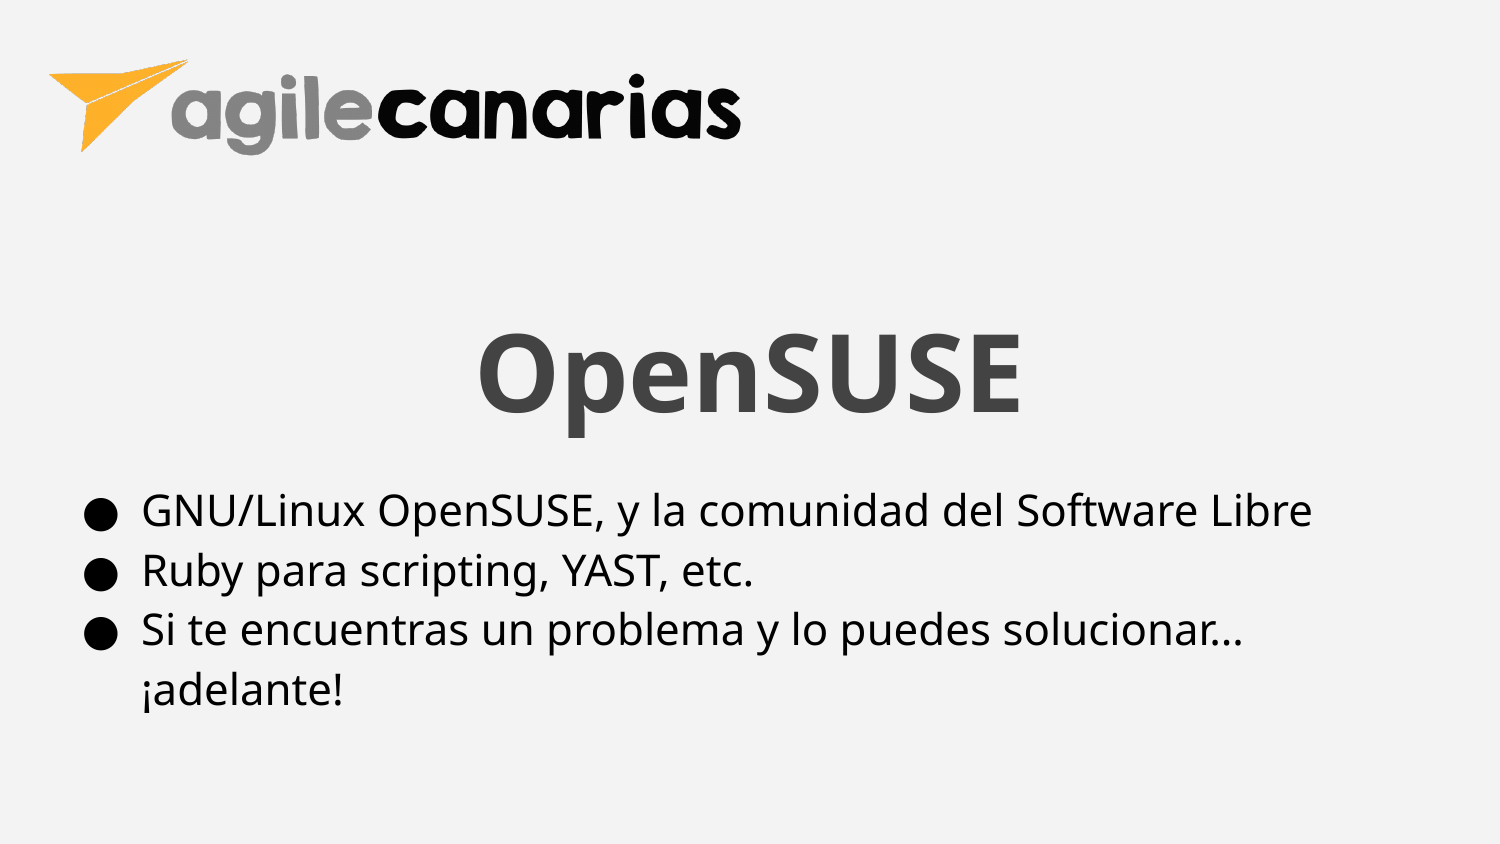

# OpenSUSE
GNU/Linux OpenSUSE, y la comunidad del Software Libre
Ruby para scripting, YAST, etc.
Si te encuentras un problema y lo puedes solucionar… ¡adelante!